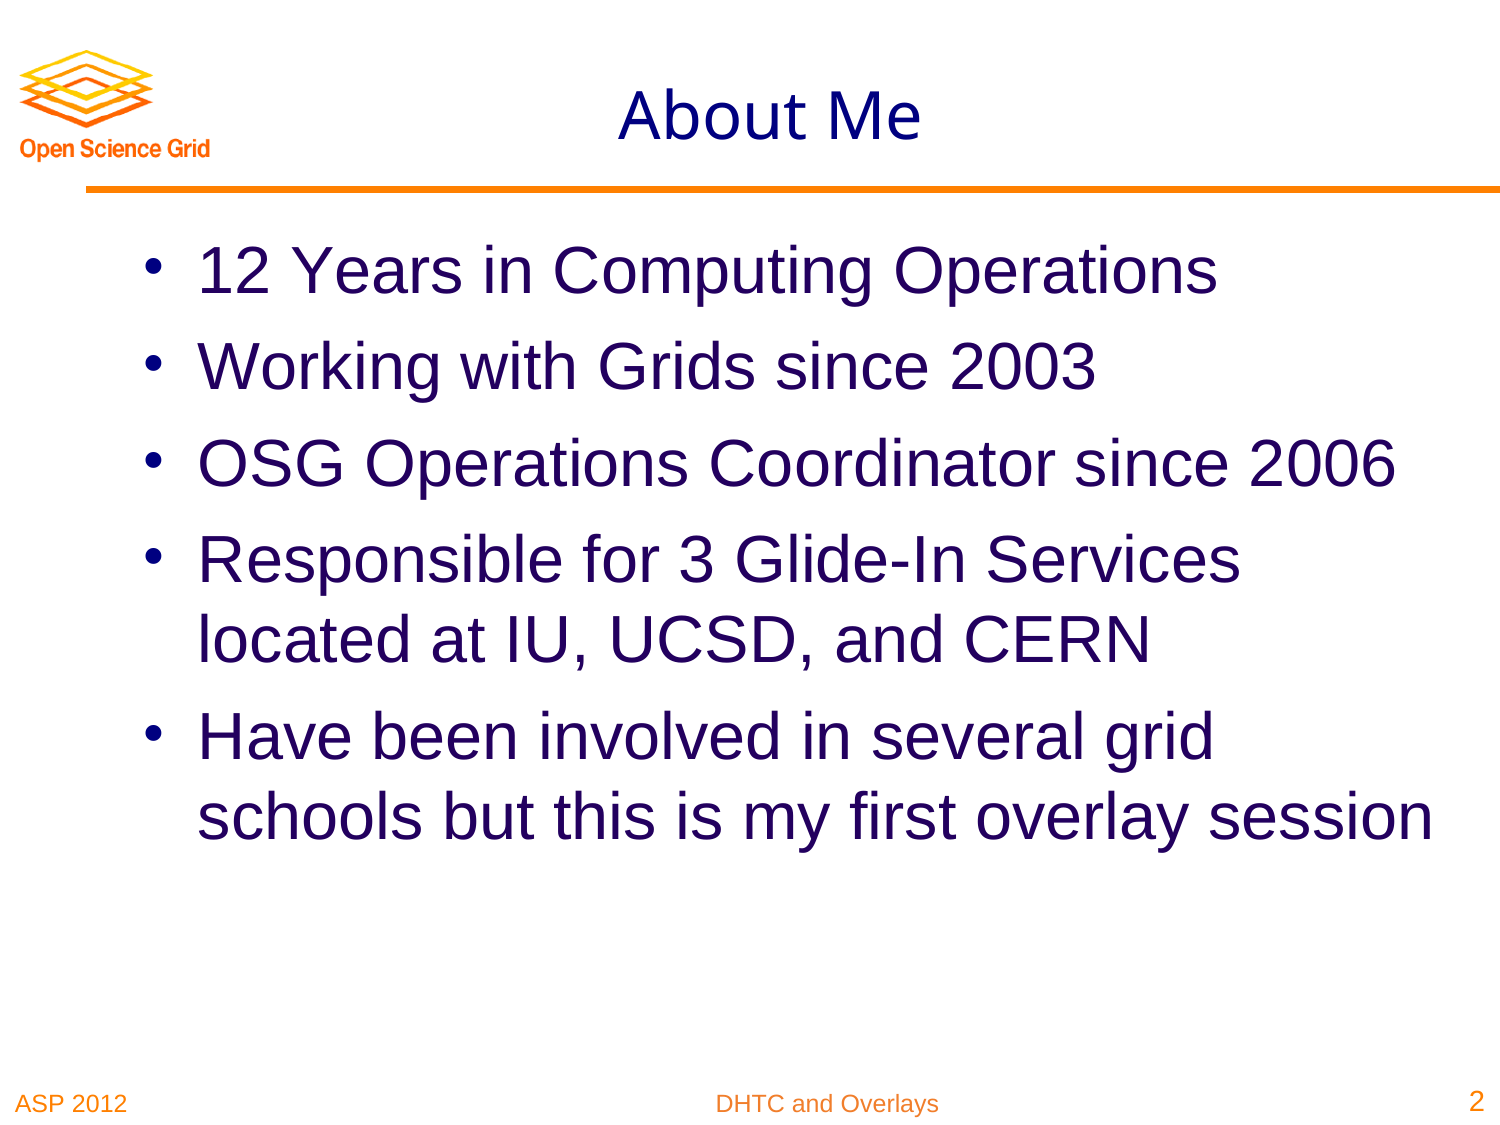

# About Me
12 Years in Computing Operations
Working with Grids since 2003
OSG Operations Coordinator since 2006
Responsible for 3 Glide-In Services located at IU, UCSD, and CERN
Have been involved in several grid schools but this is my first overlay session